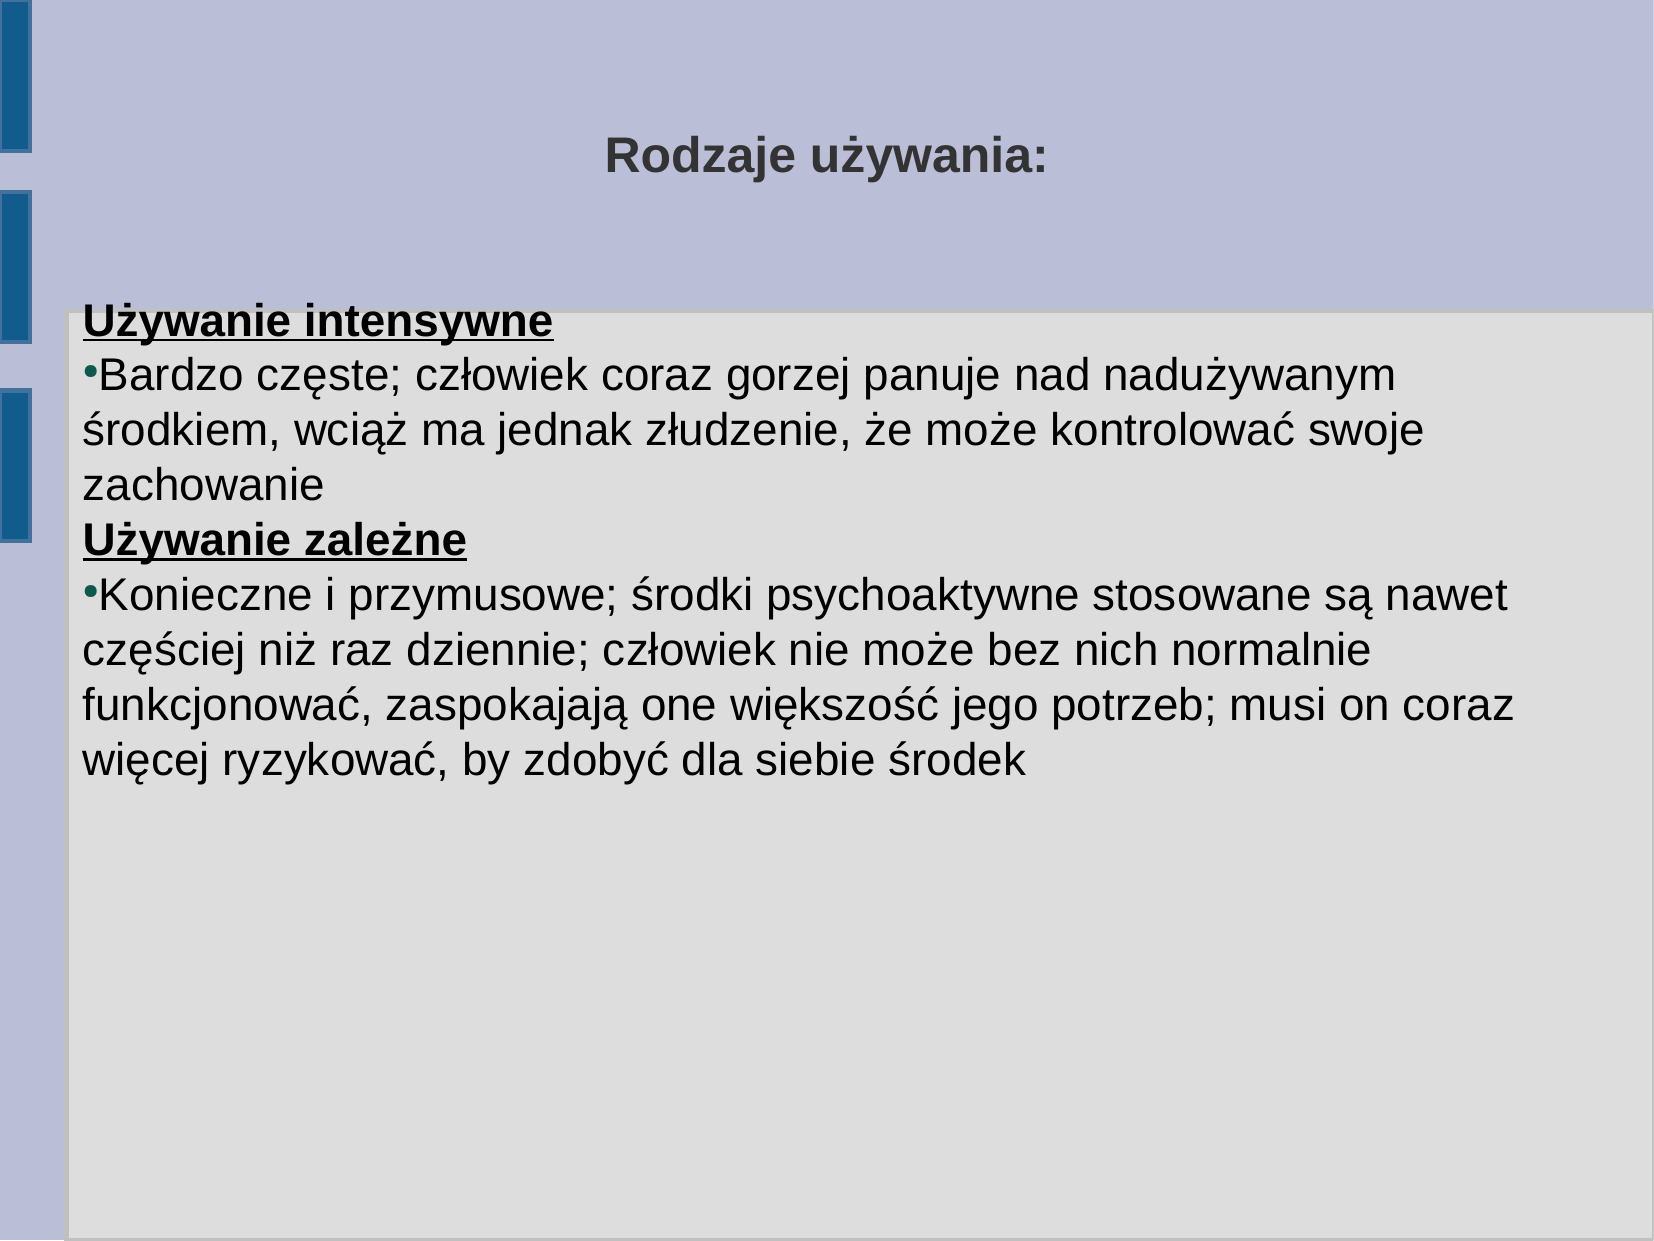

# Rodzaje używania:
Używanie intensywne
Bardzo częste; człowiek coraz gorzej panuje nad nadużywanym środkiem, wciąż ma jednak złudzenie, że może kontrolować swoje zachowanie
Używanie zależne
Konieczne i przymusowe; środki psychoaktywne stosowane są nawet częściej niż raz dziennie; człowiek nie może bez nich normalnie funkcjonować, zaspokajają one większość jego potrzeb; musi on coraz więcej ryzykować, by zdobyć dla siebie środek